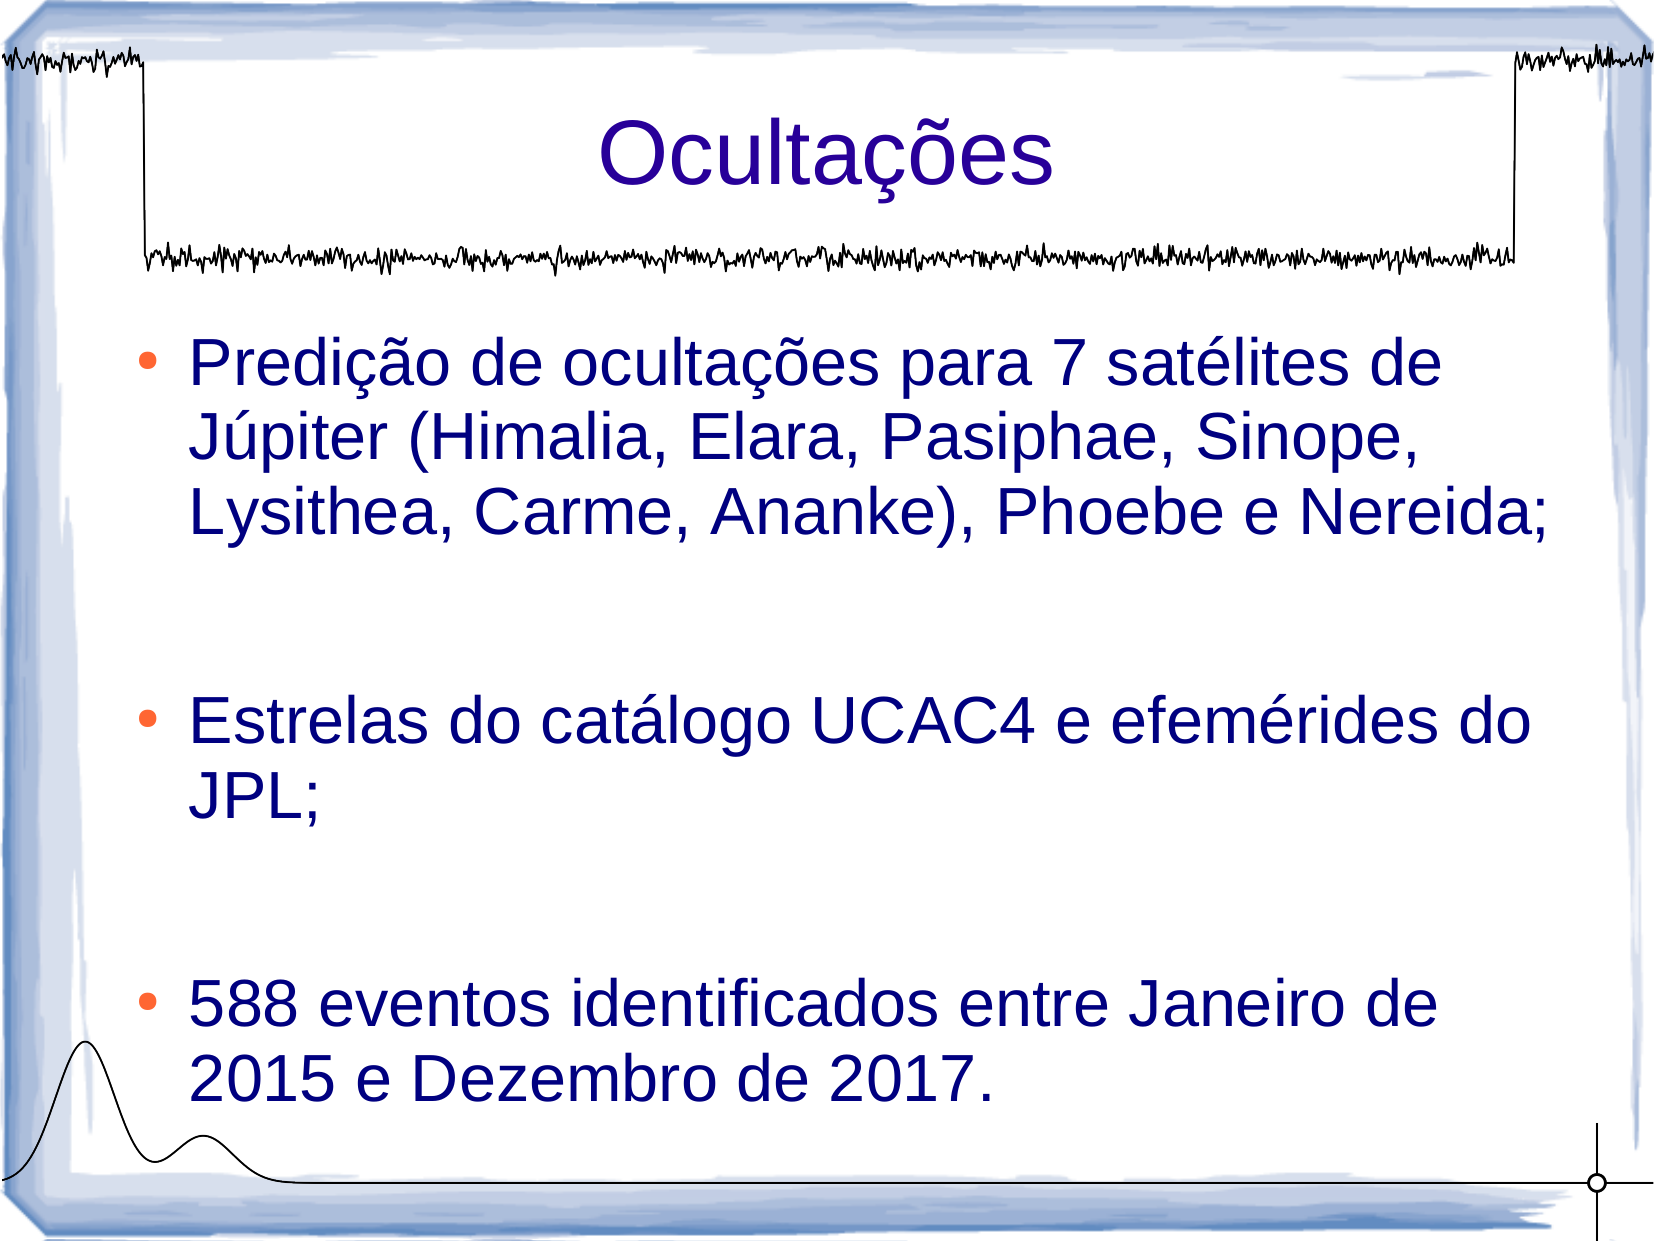

# Ocultações
Predição de ocultações para 7 satélites de Júpiter (Himalia, Elara, Pasiphae, Sinope, Lysithea, Carme, Ananke), Phoebe e Nereida;
Estrelas do catálogo UCAC4 e efemérides do JPL;
588 eventos identificados entre Janeiro de 2015 e Dezembro de 2017.